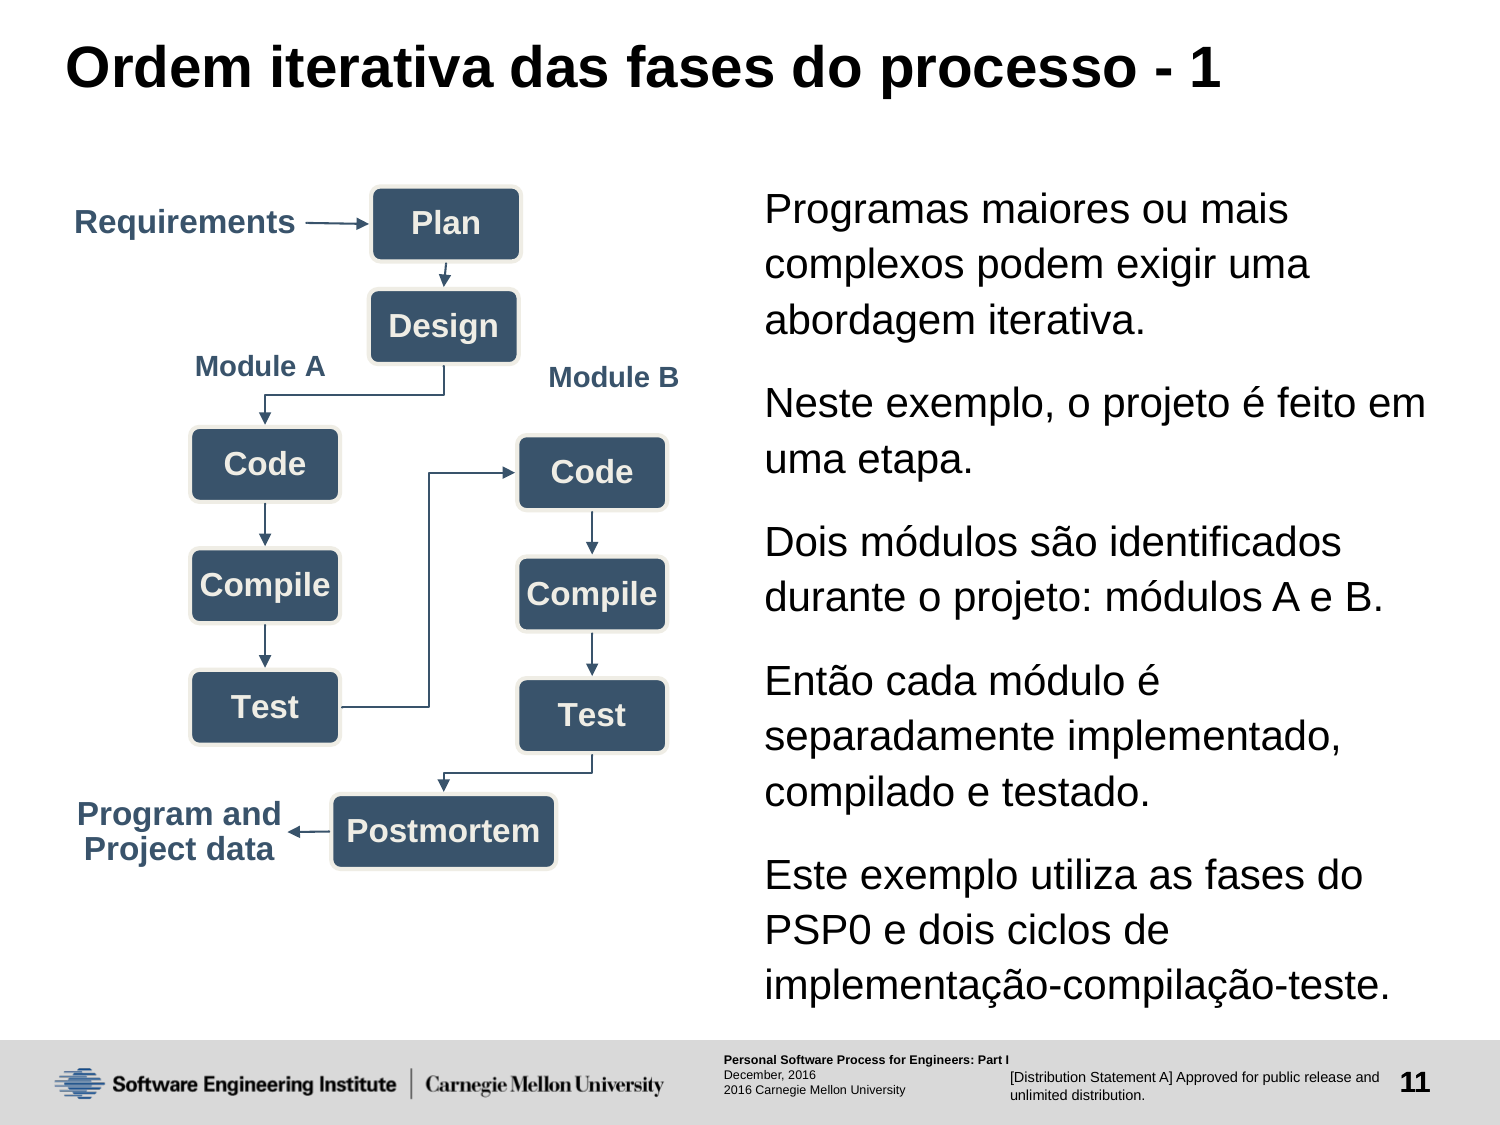

# Ordem iterativa das fases do processo - 1
Programas maiores ou mais complexos podem exigir uma abordagem iterativa.
Neste exemplo, o projeto é feito em uma etapa.
Dois módulos são identificados durante o projeto: módulos A e B.
Então cada módulo é separadamente implementado, compilado e testado.
Este exemplo utiliza as fases do PSP0 e dois ciclos de implementação-compilação-teste.